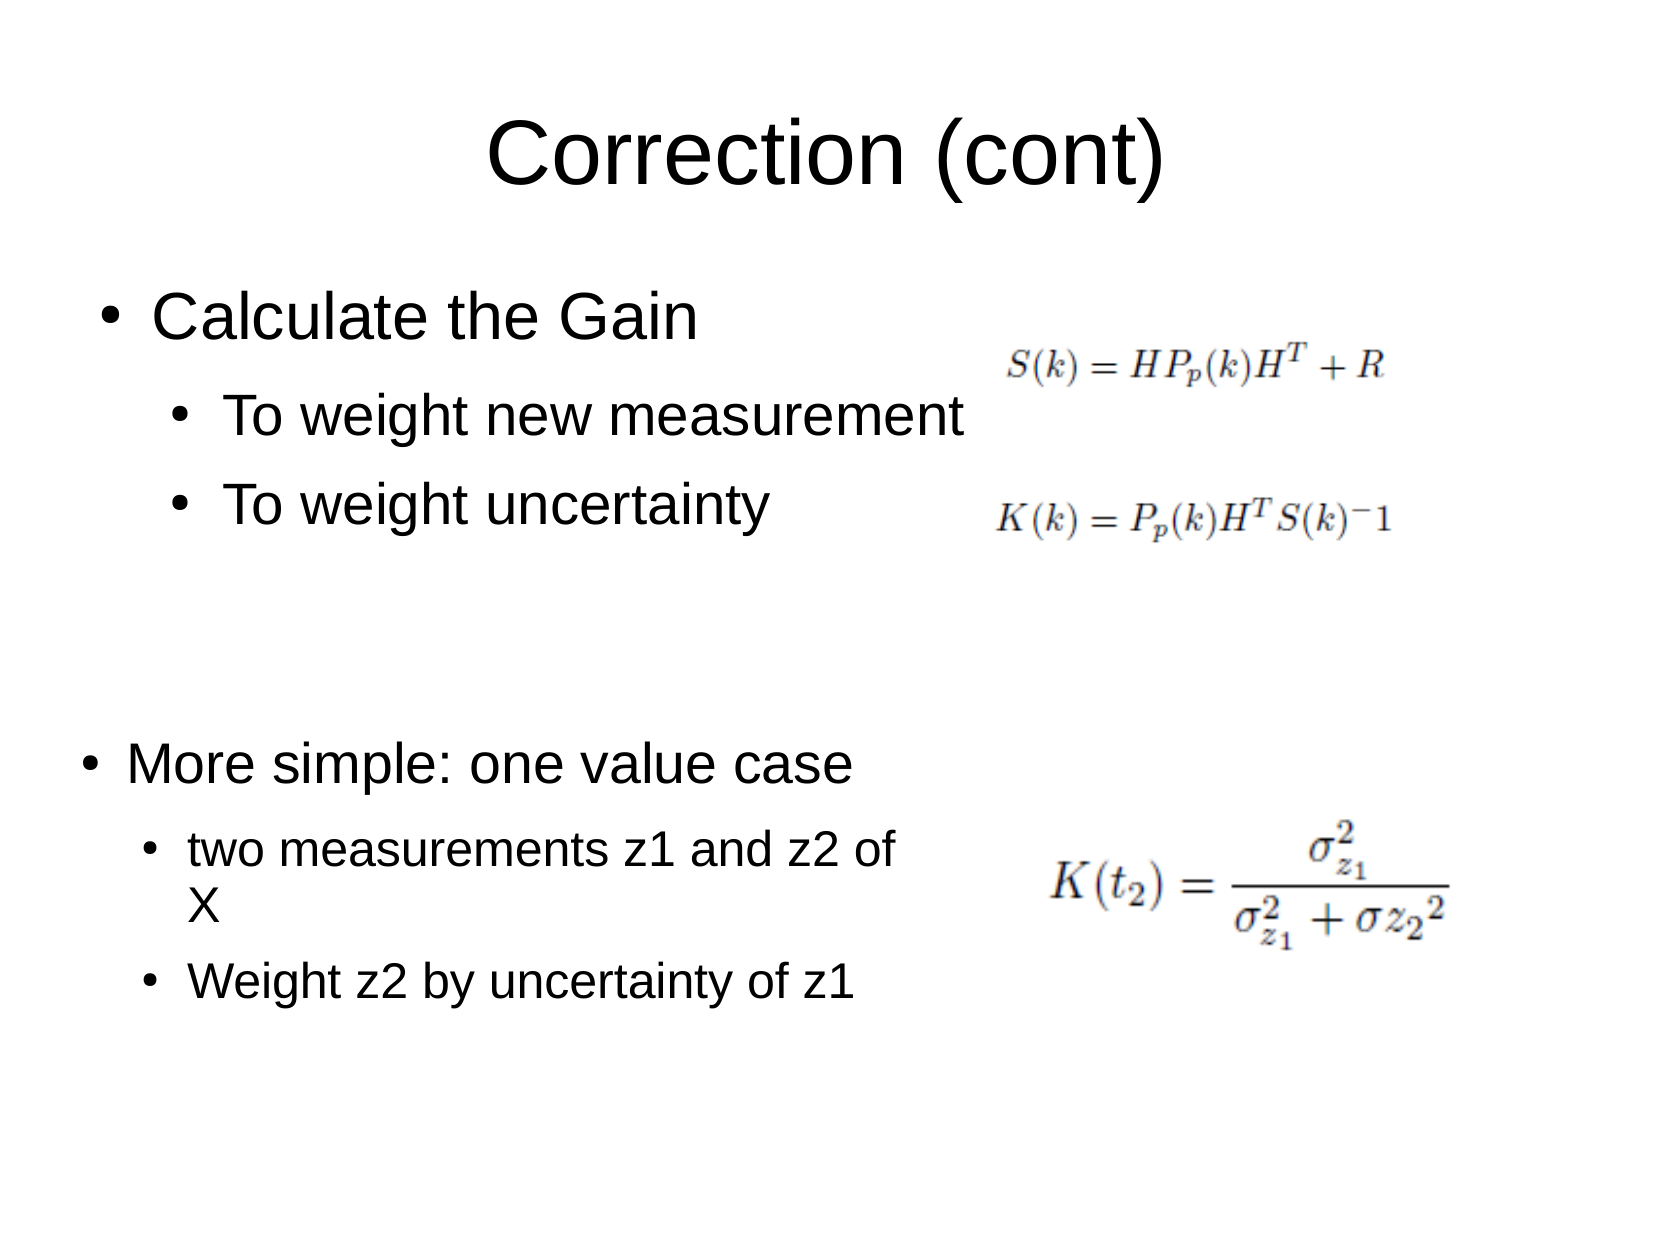

# Correction (cont)
Calculate the Gain
To weight new measurement
To weight uncertainty
More simple: one value case
two measurements z1 and z2 of X
Weight z2 by uncertainty of z1